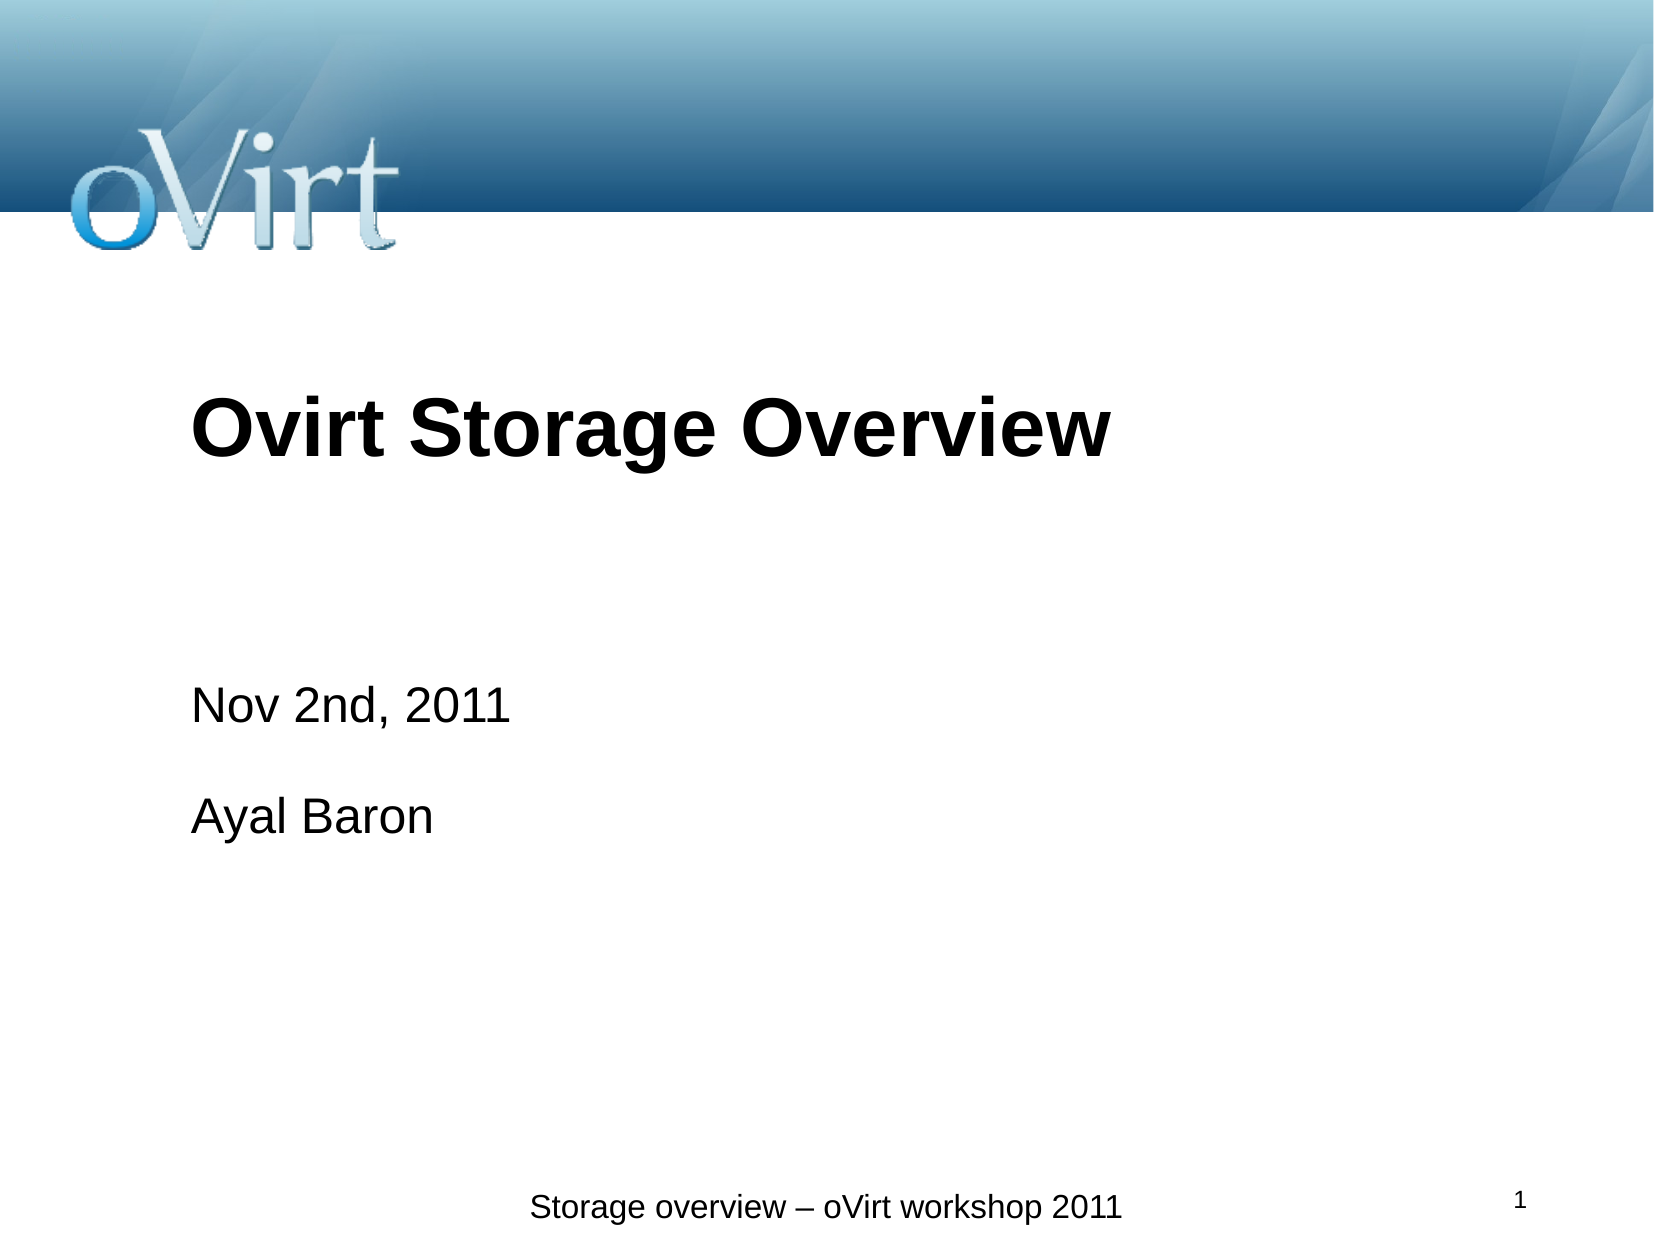

Ovirt Storage Overview
Nov 2nd, 2011
Ayal Baron